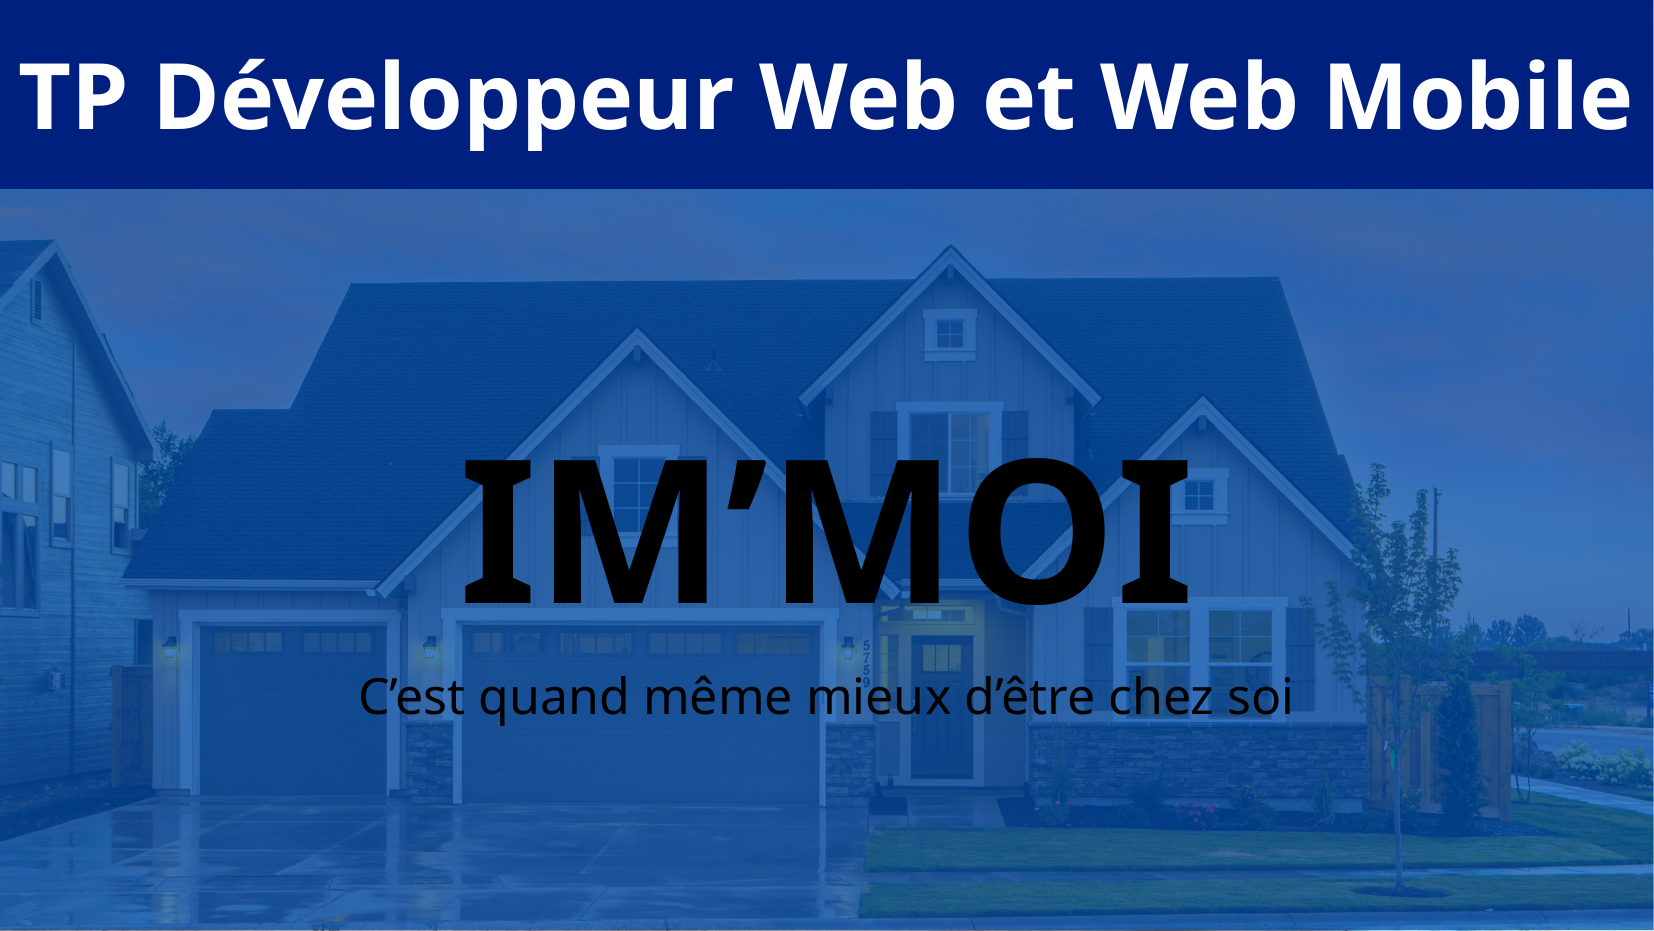

# TP Développeur Web et Web Mobile
IM’MOI
C’est quand même mieux d’être chez soi